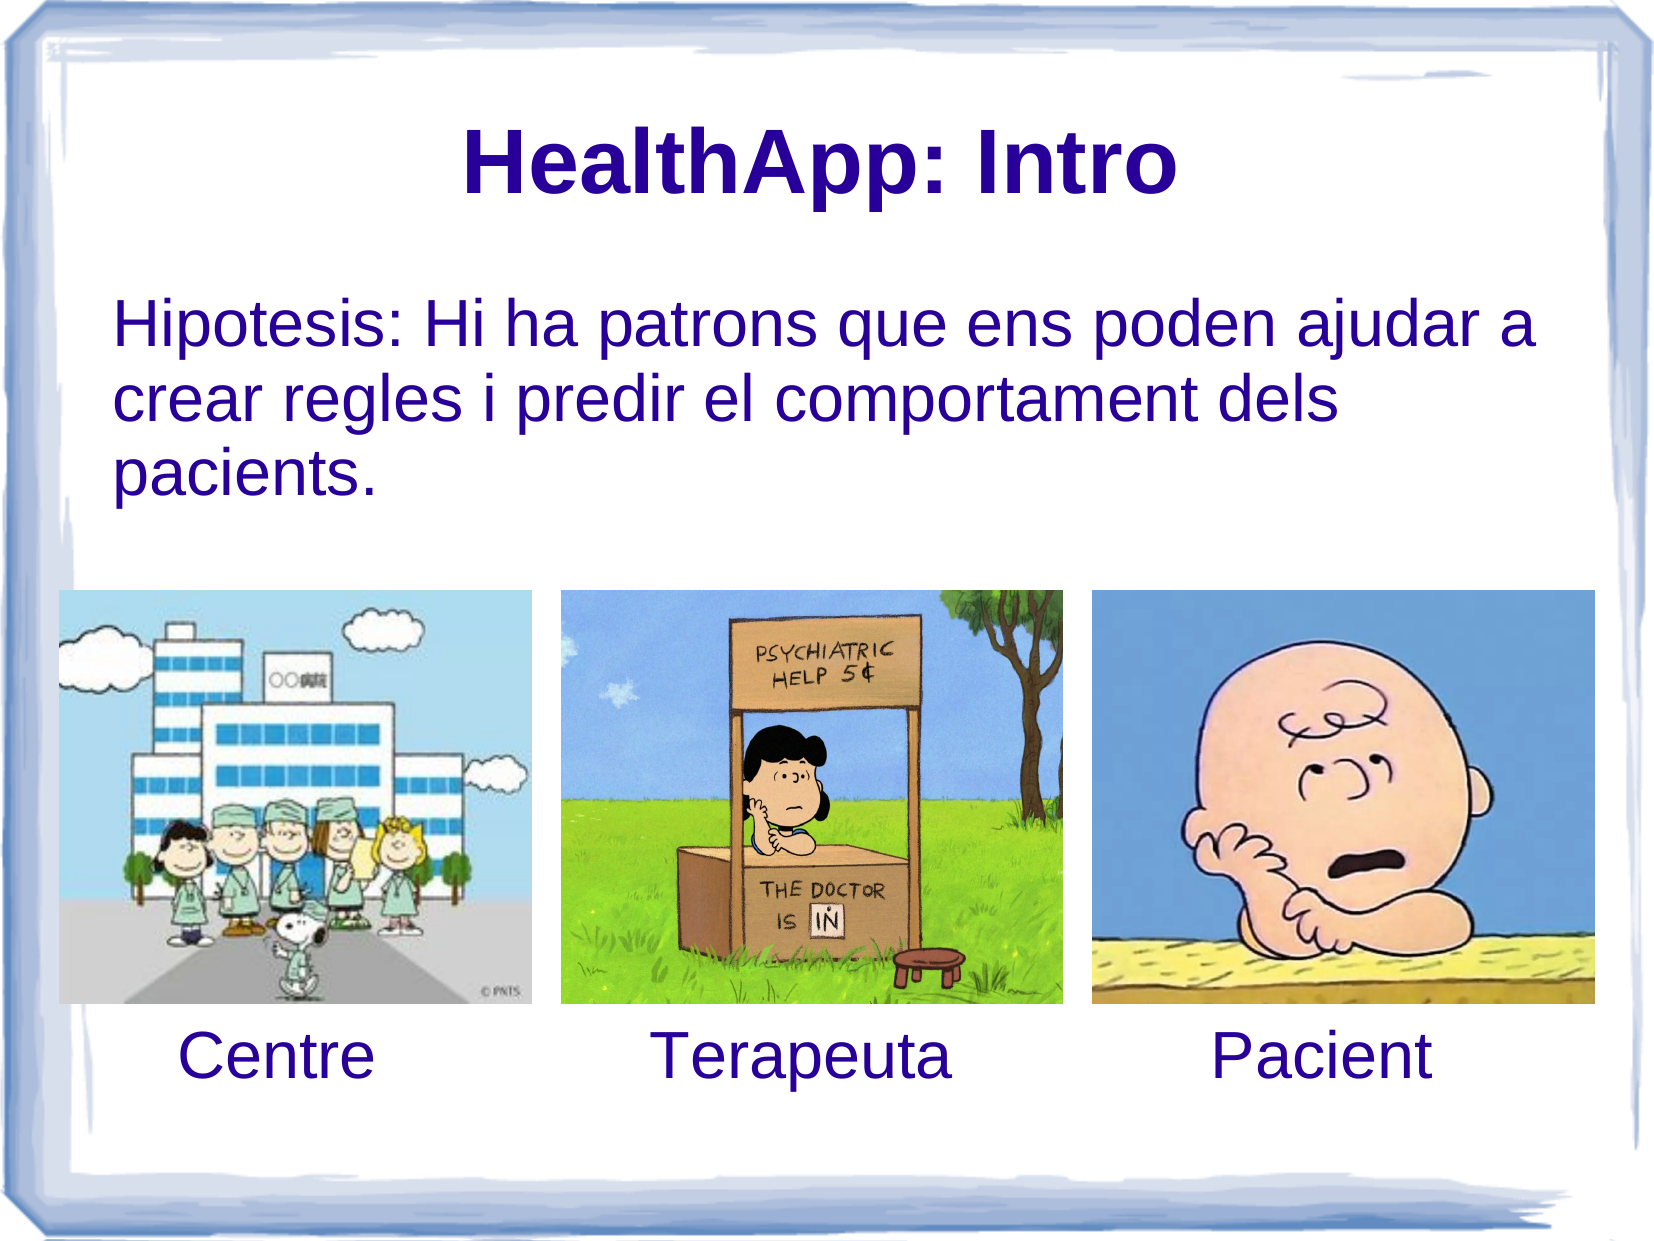

# HealthApp: Intro
Hipotesis: Hi ha patrons que ens poden ajudar a crear regles i predir el comportament dels pacients.
Centre
Terapeuta
Pacient